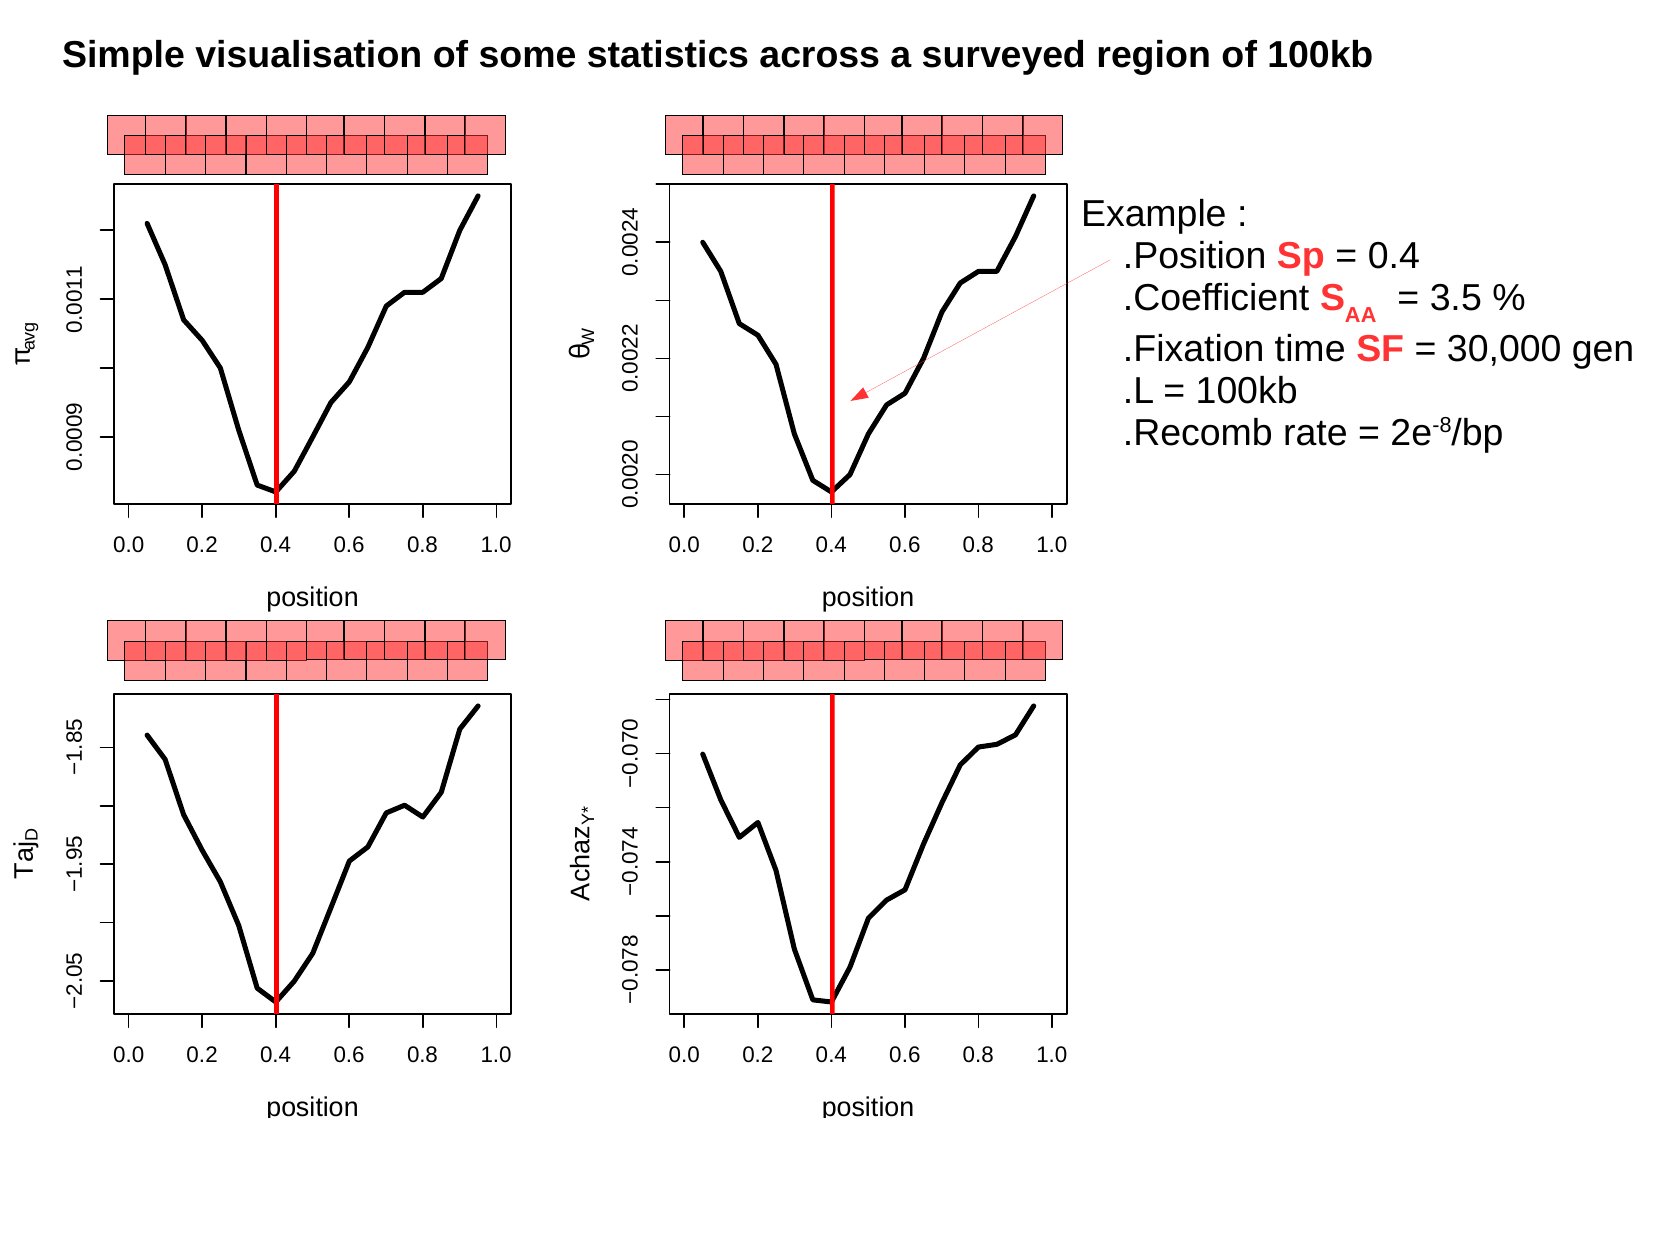

Simple visualisation of some statistics across a surveyed region of 100kb
Example :
 .Position Sp = 0.4
 .Coefficient SAA = 3.5 %
 .Fixation time SF = 30,000 gen
 .L = 100kb
 .Recomb rate = 2e-8/bp